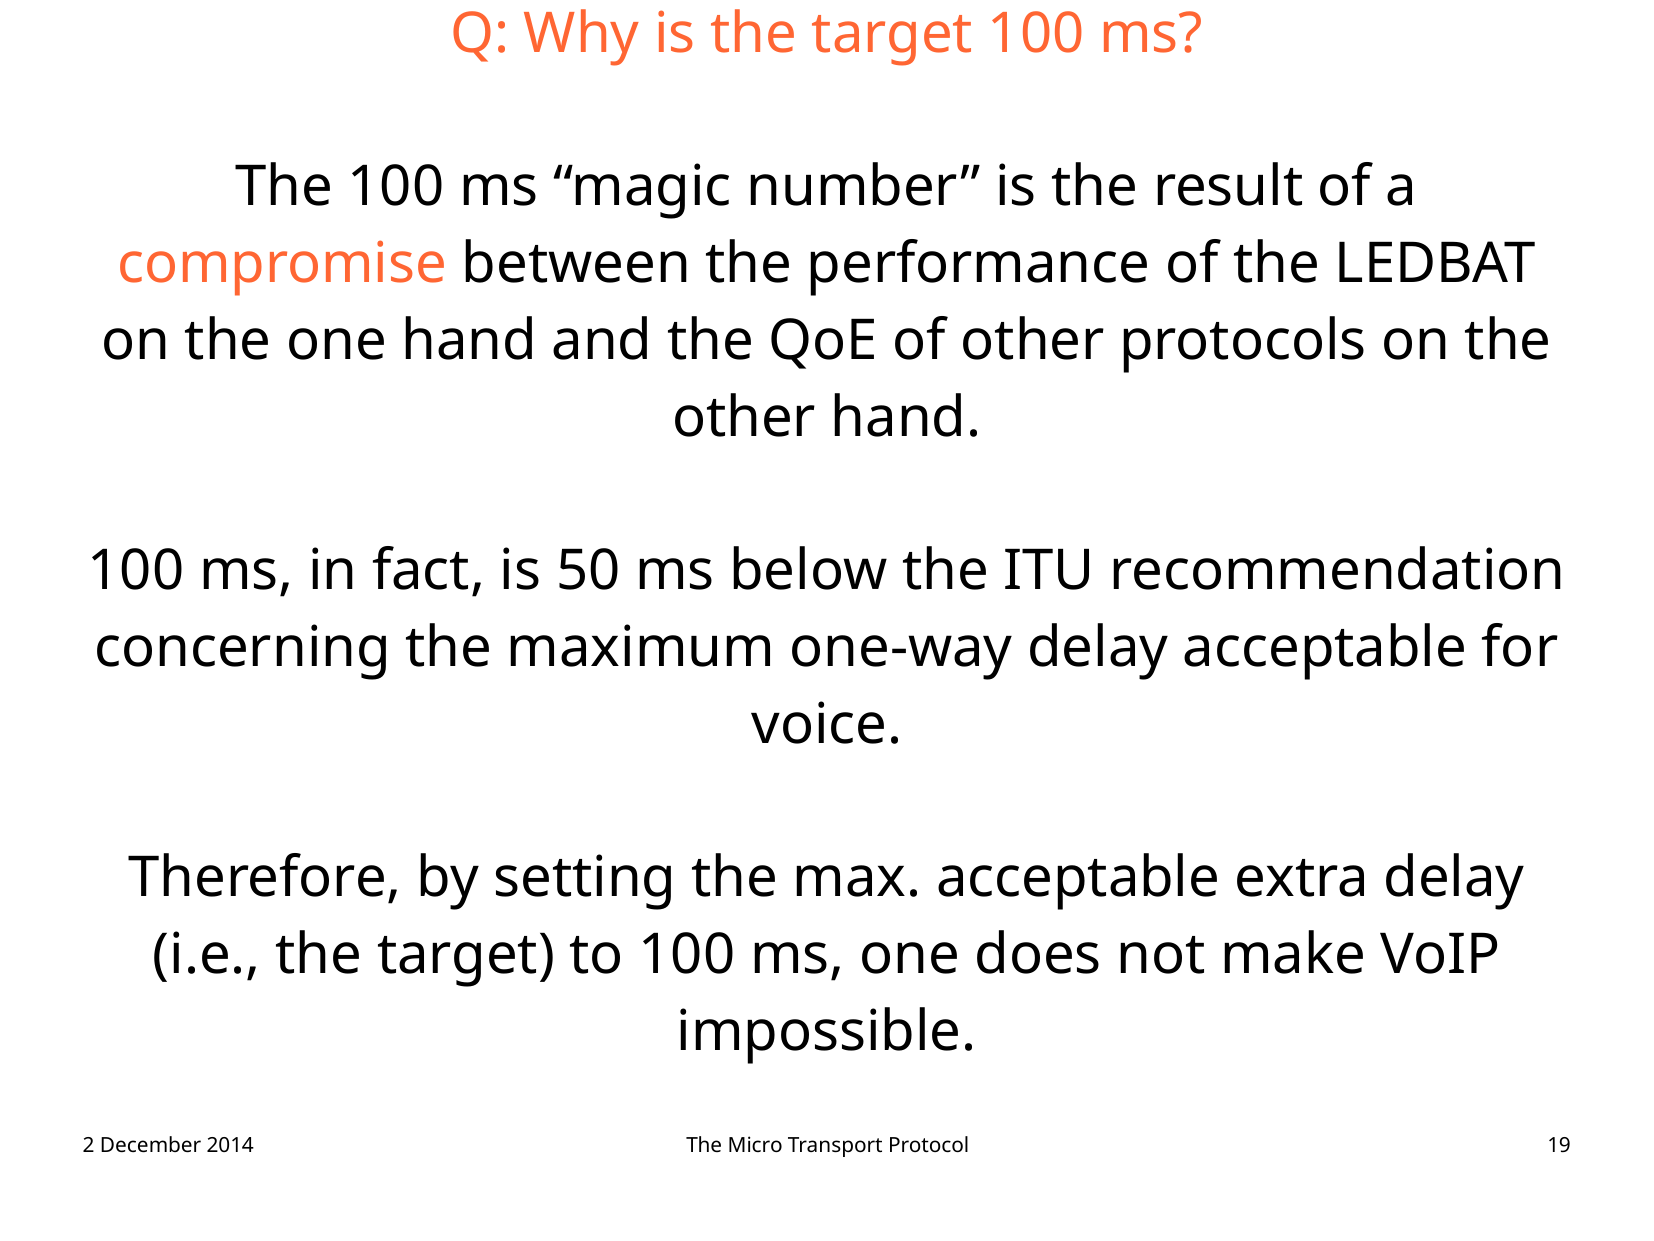

# Q: Why is the target 100 ms?
The 100 ms “magic number” is the result of a compromise between the performance of the LEDBAT on the one hand and the QoE of other protocols on the other hand.
100 ms, in fact, is 50 ms below the ITU recommendation concerning the maximum one-way delay acceptable for voice.
Therefore, by setting the max. acceptable extra delay (i.e., the target) to 100 ms, one does not make VoIP impossible.
2 December 2014
The Micro Transport Protocol
19